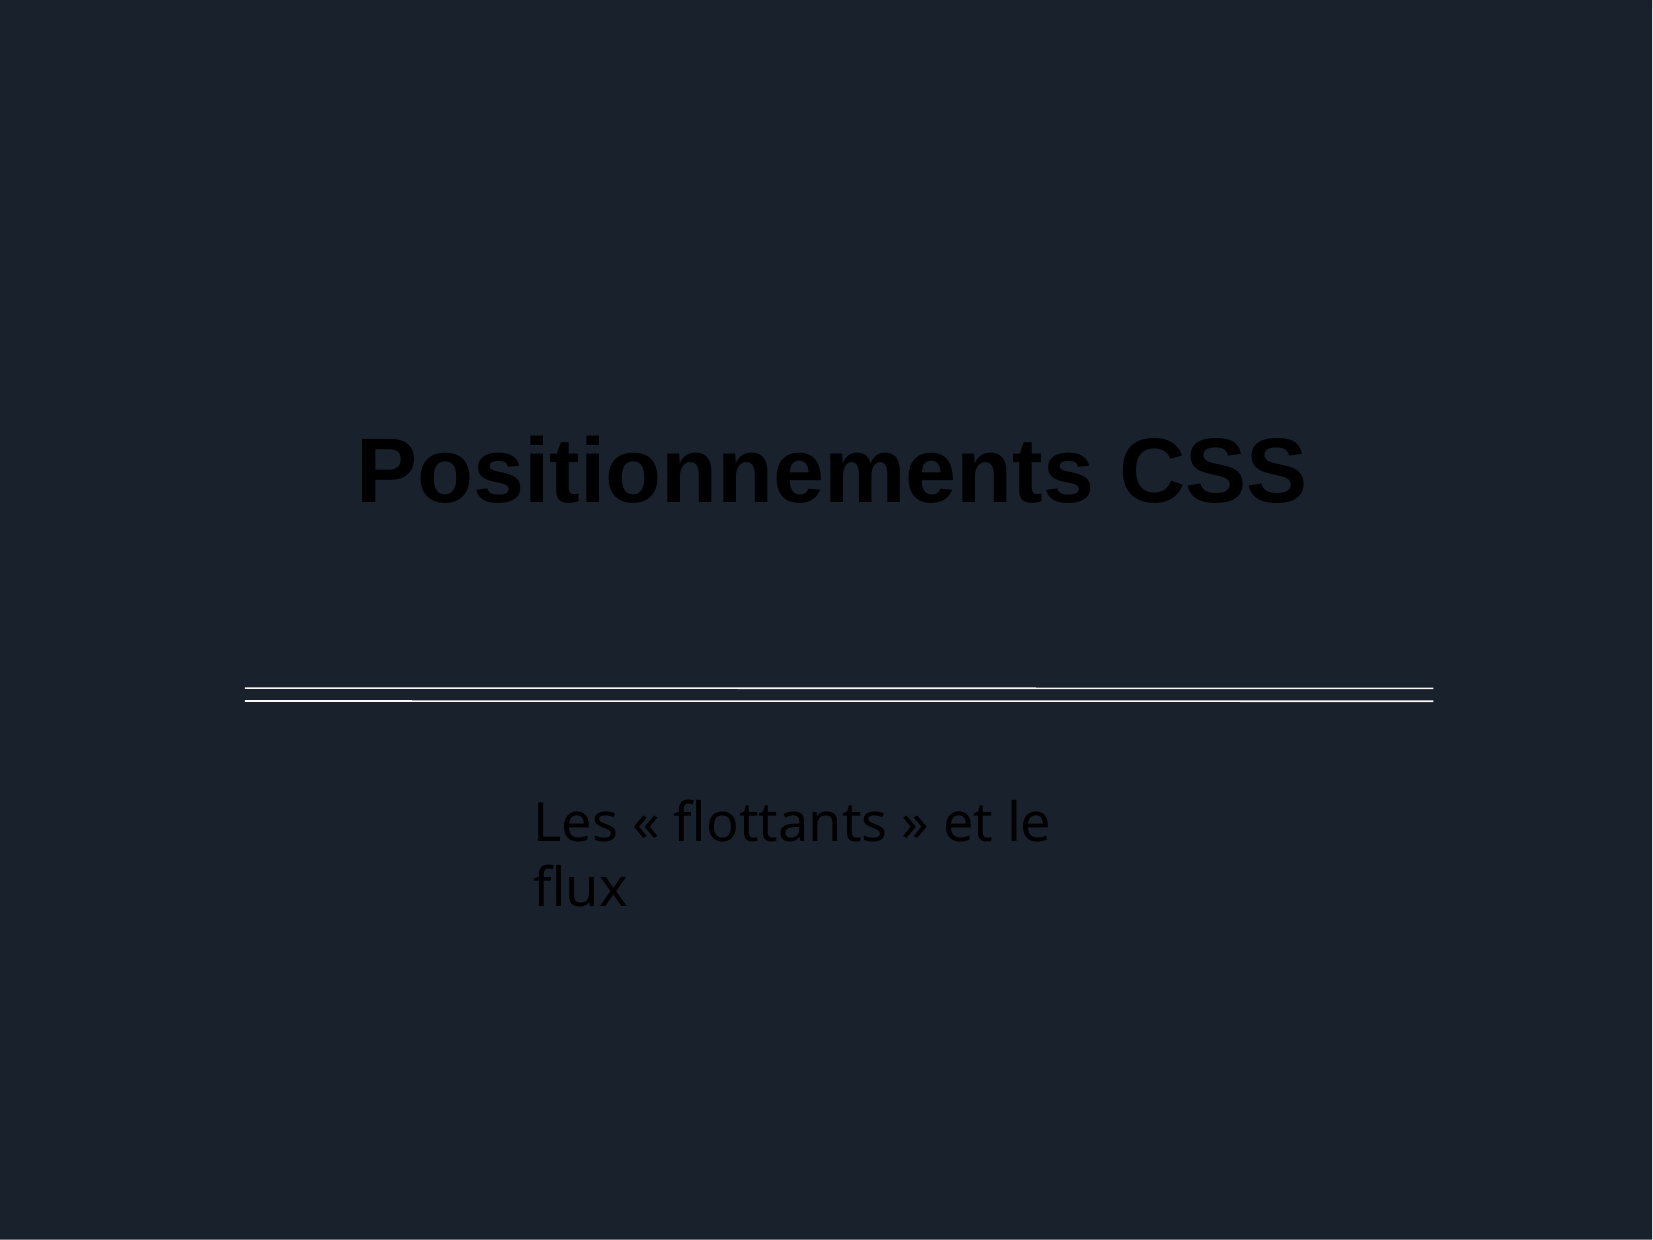

Positionnements CSS
Les « flottants » et le flux